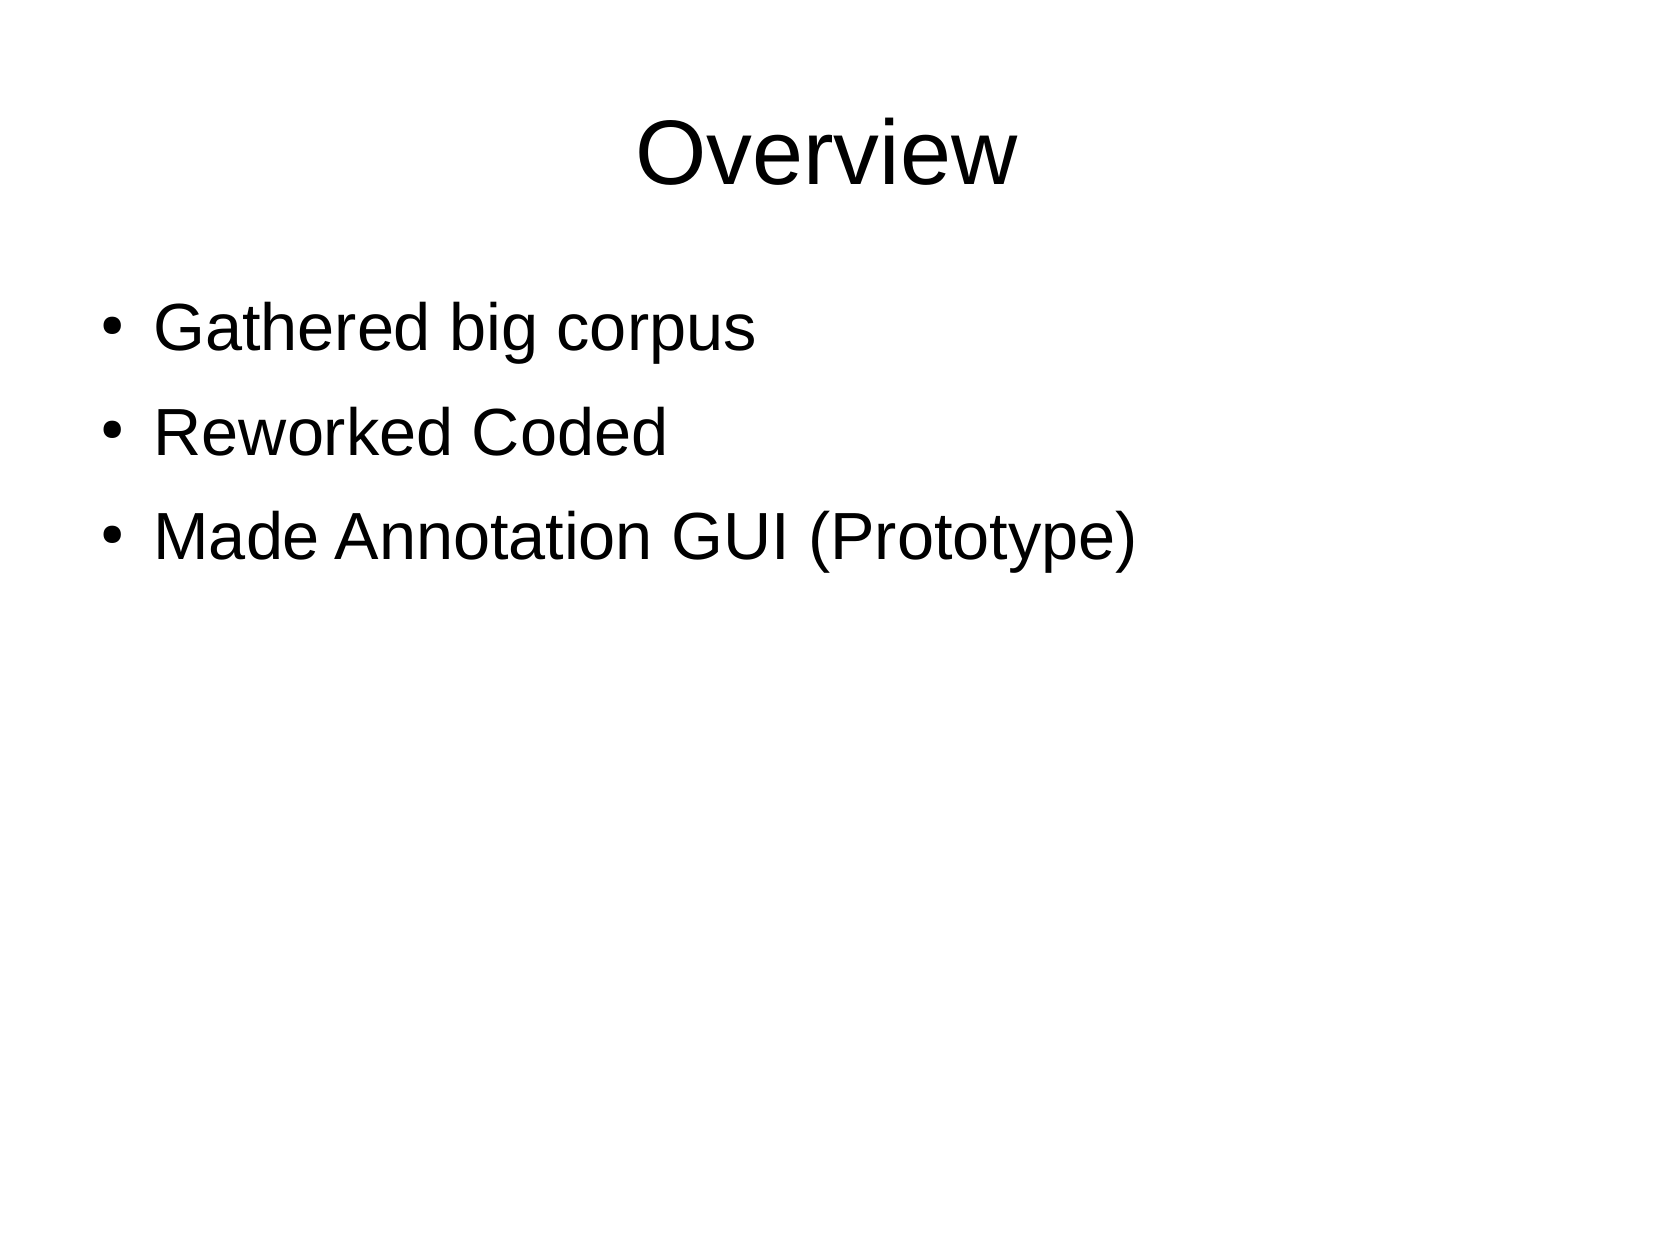

# Overview
Gathered big corpus
Reworked Coded
Made Annotation GUI (Prototype)